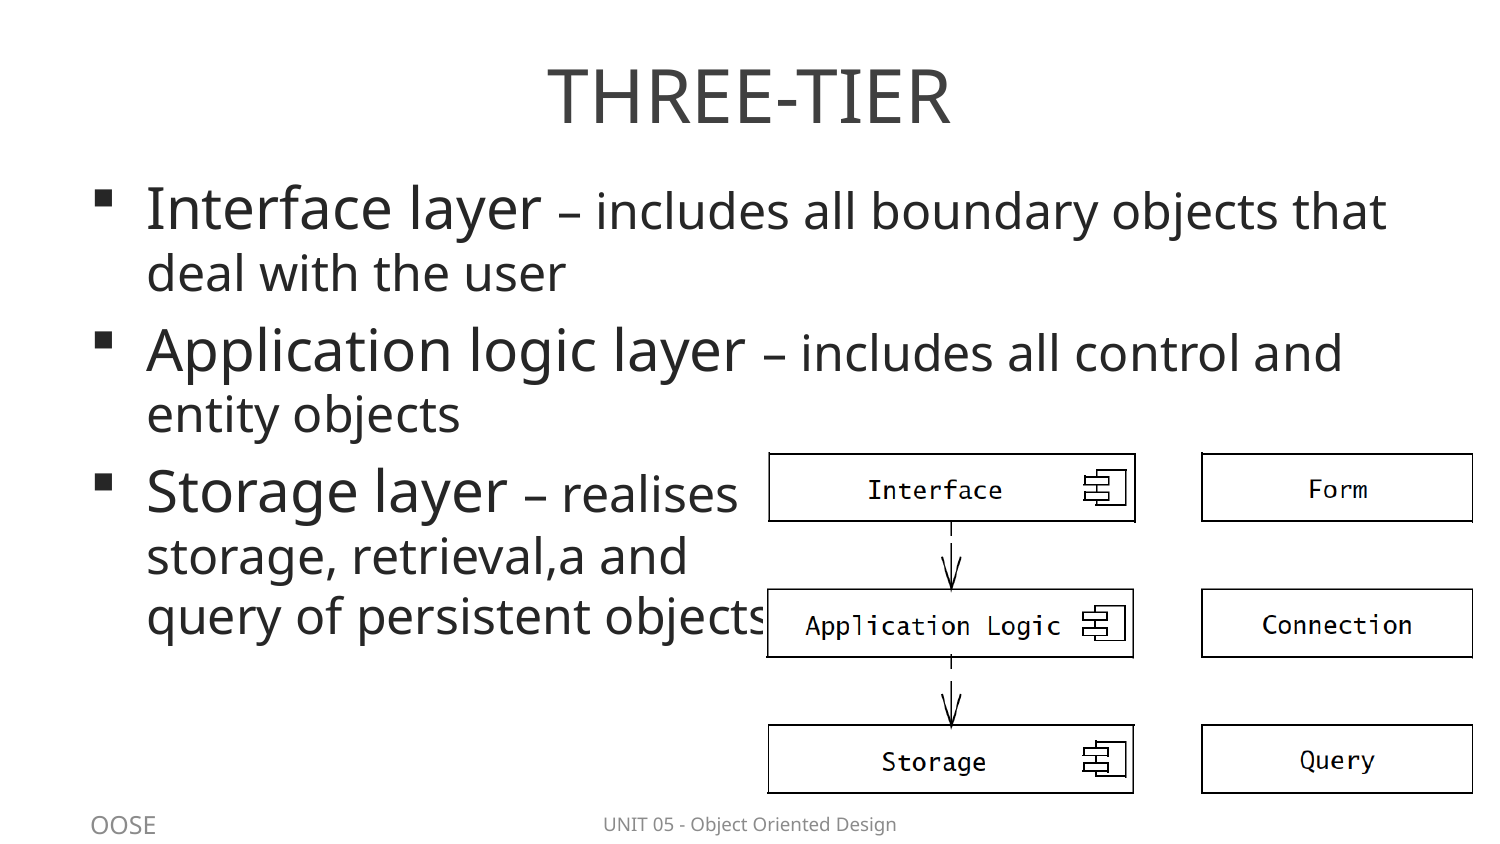

# Three-tier
Interface layer – includes all boundary objects that deal with the user
Application logic layer – includes all control and entity objects
Storage layer – realises
storage, retrieval,a and
query of persistent objects
OOSE
UNIT 05 - Object Oriented Design